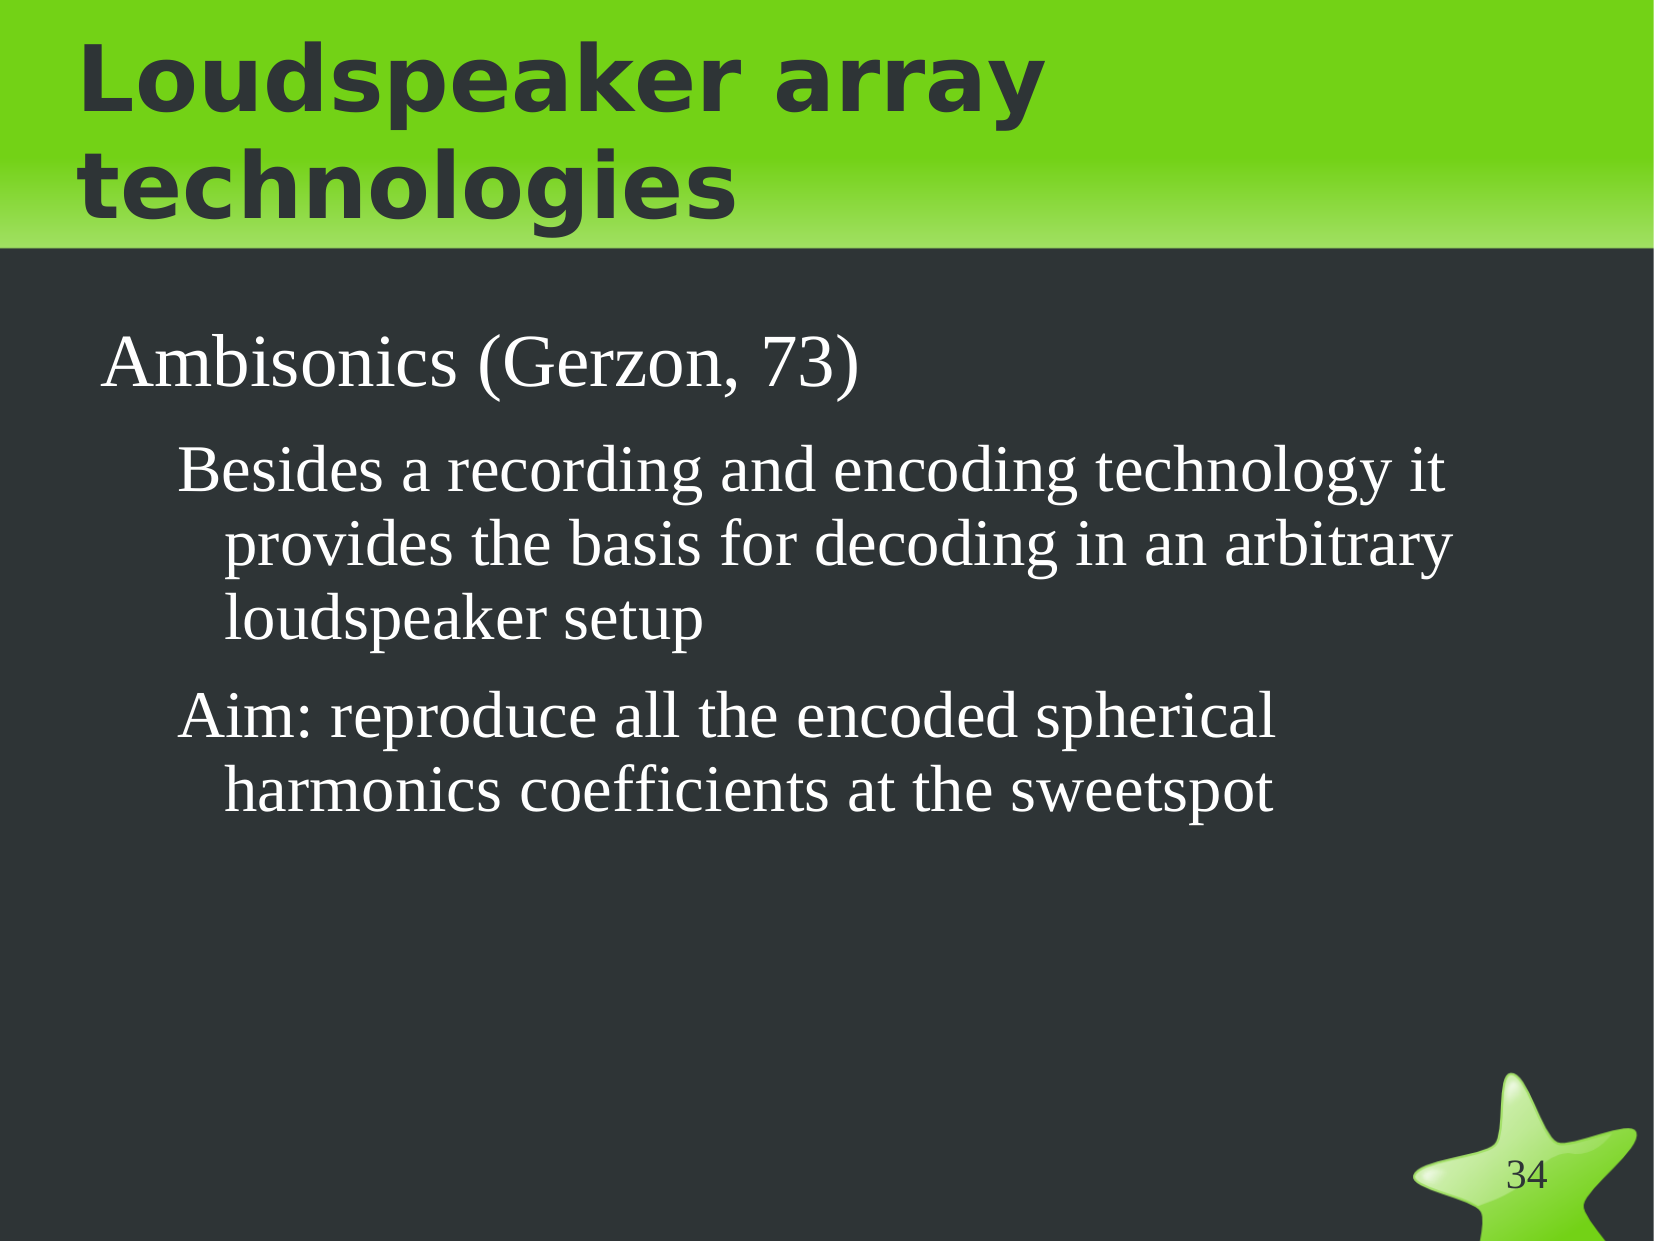

# Loudspeaker array technologies
Ambisonics (Gerzon, 73)
Besides a recording and encoding technology it provides the basis for decoding in an arbitrary loudspeaker setup
Aim: reproduce all the encoded spherical harmonics coefficients at the sweetspot
34